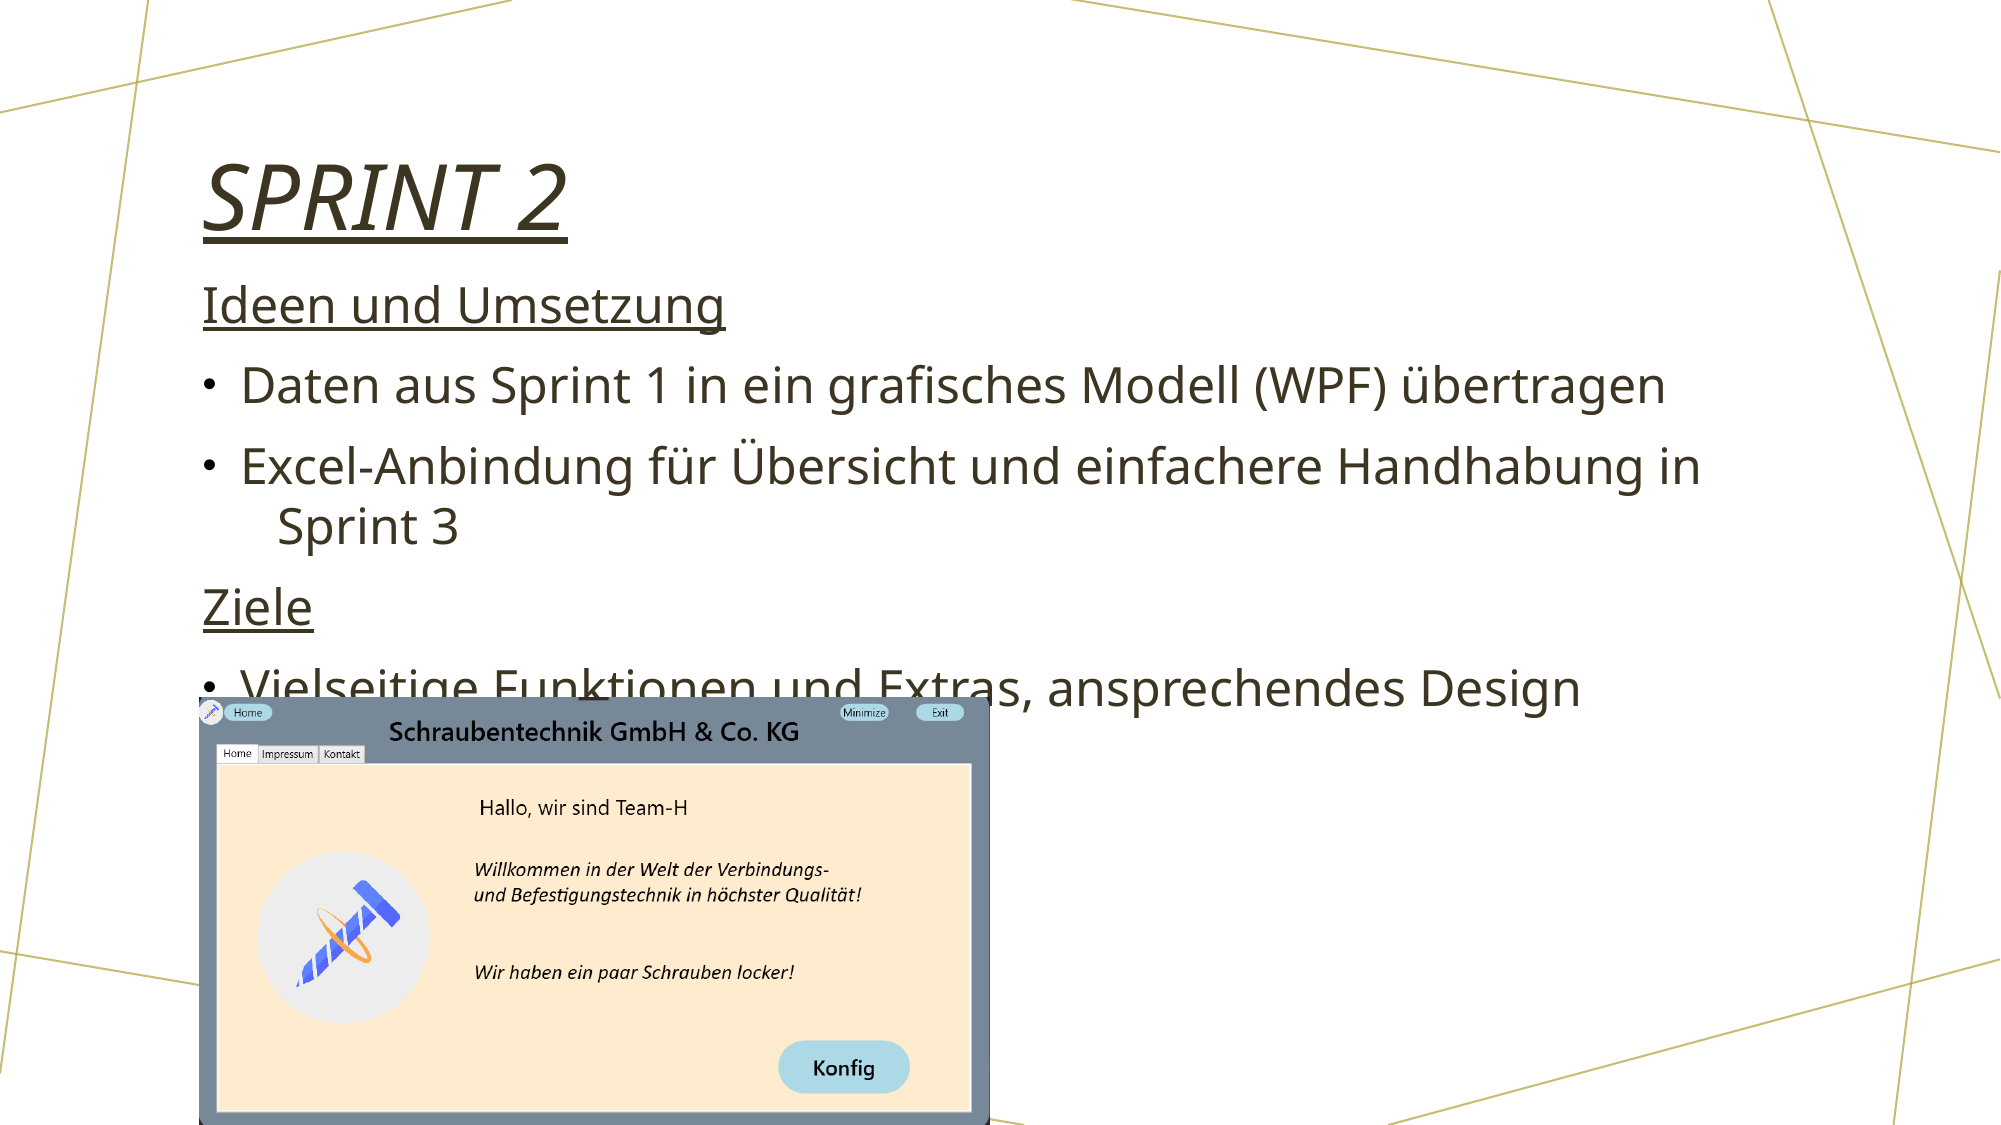

# Sprint 2
Ideen und Umsetzung
Daten aus Sprint 1 in ein grafisches Modell (WPF) übertragen
Excel-Anbindung für Übersicht und einfachere Handhabung in Sprint 3
Ziele
Vielseitige Funktionen und Extras, ansprechendes Design